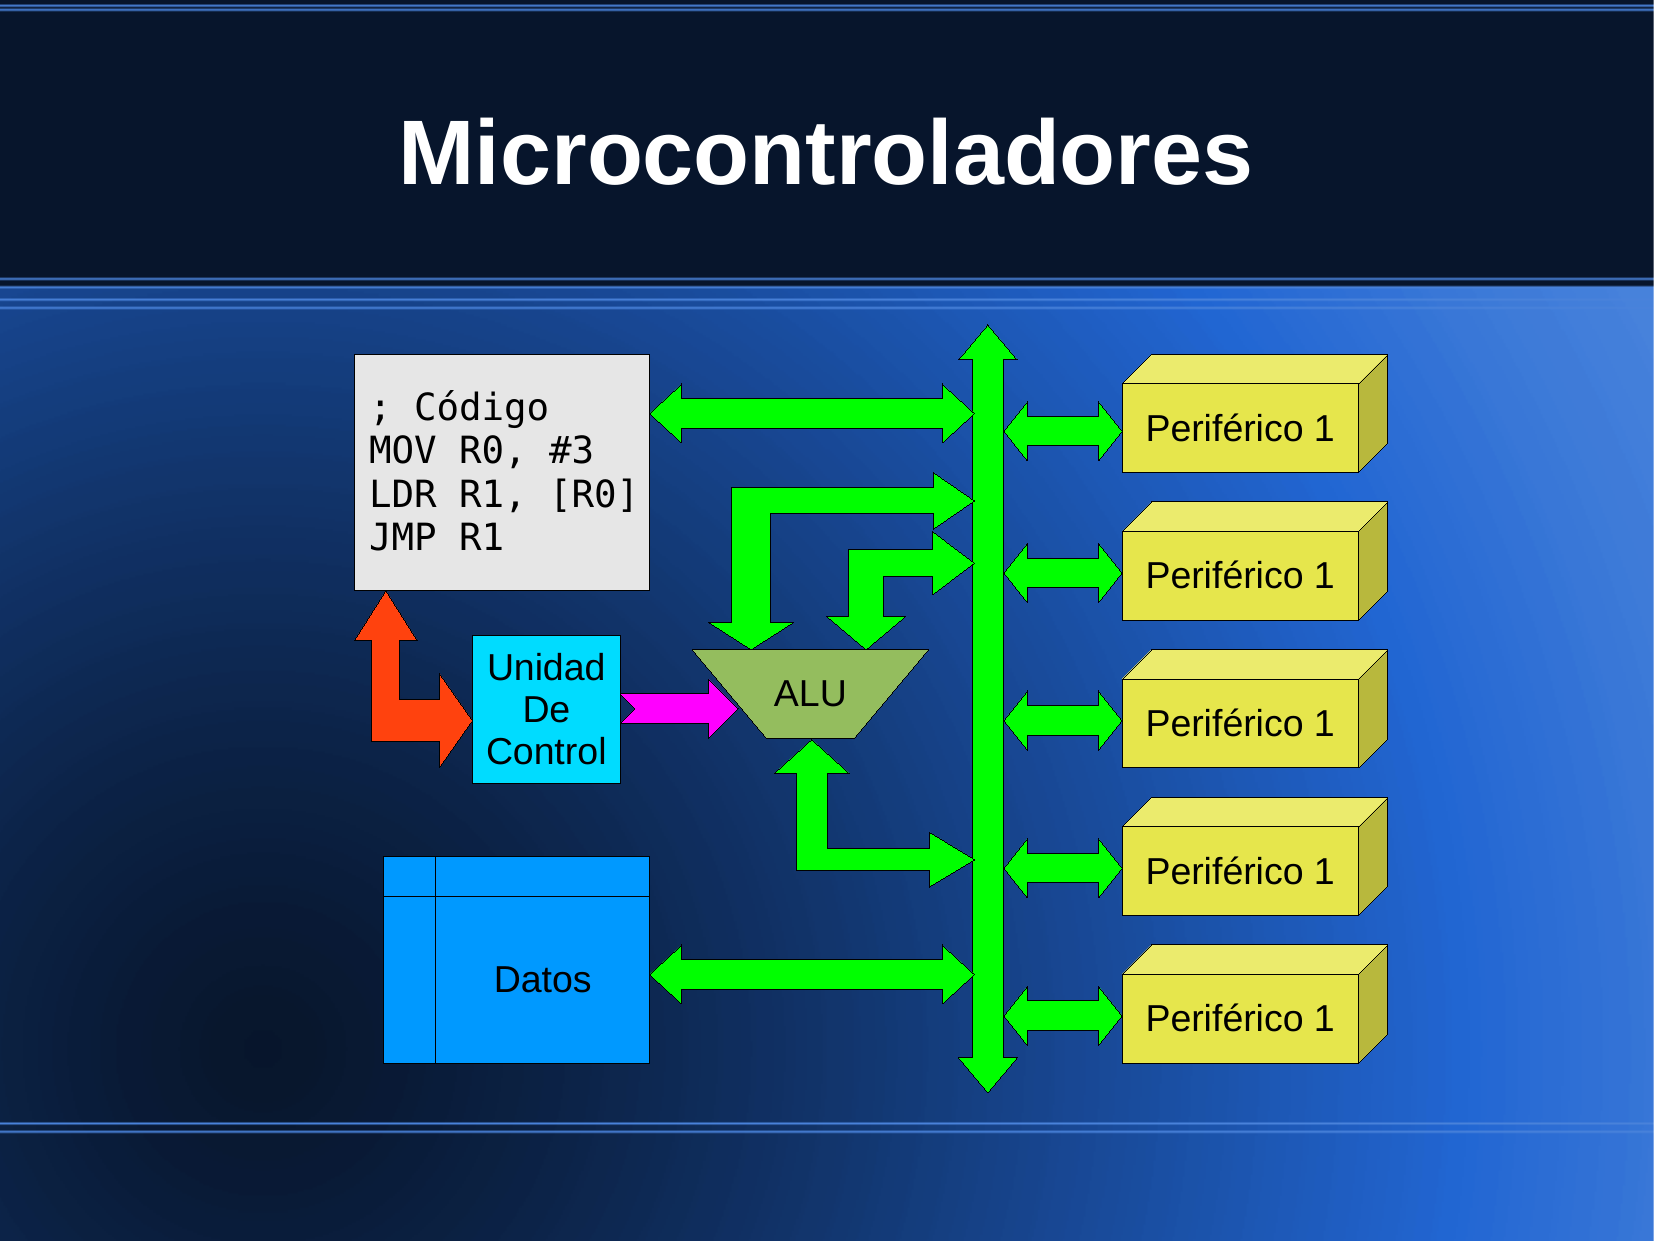

# Microcontroladores
; Código
MOV R0, #3
LDR R1, [R0]
JMP R1
Periférico 1
Periférico 1
Unidad
De
Control
ALU
Periférico 1
Periférico 1
Datos
Periférico 1